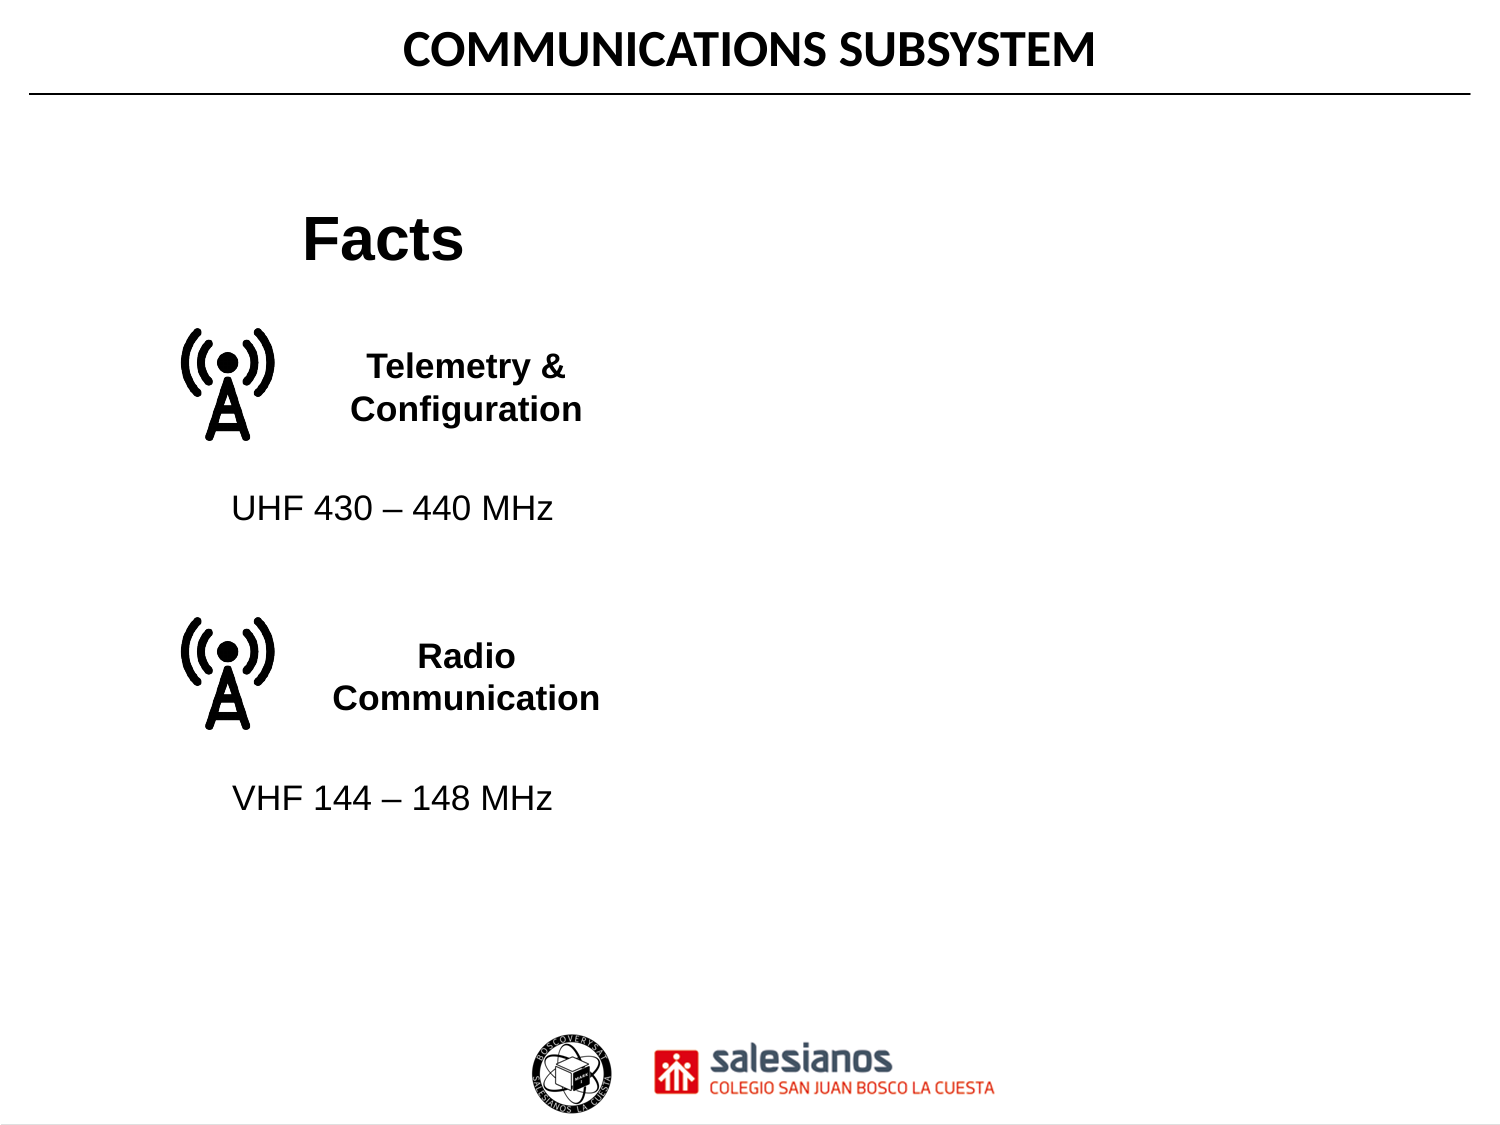

COMMUNICATIONS SUBSYSTEM
Facts
Telemetry & Configuration
UHF 430 – 440 MHz
Radio Communication
VHF 144 – 148 MHz